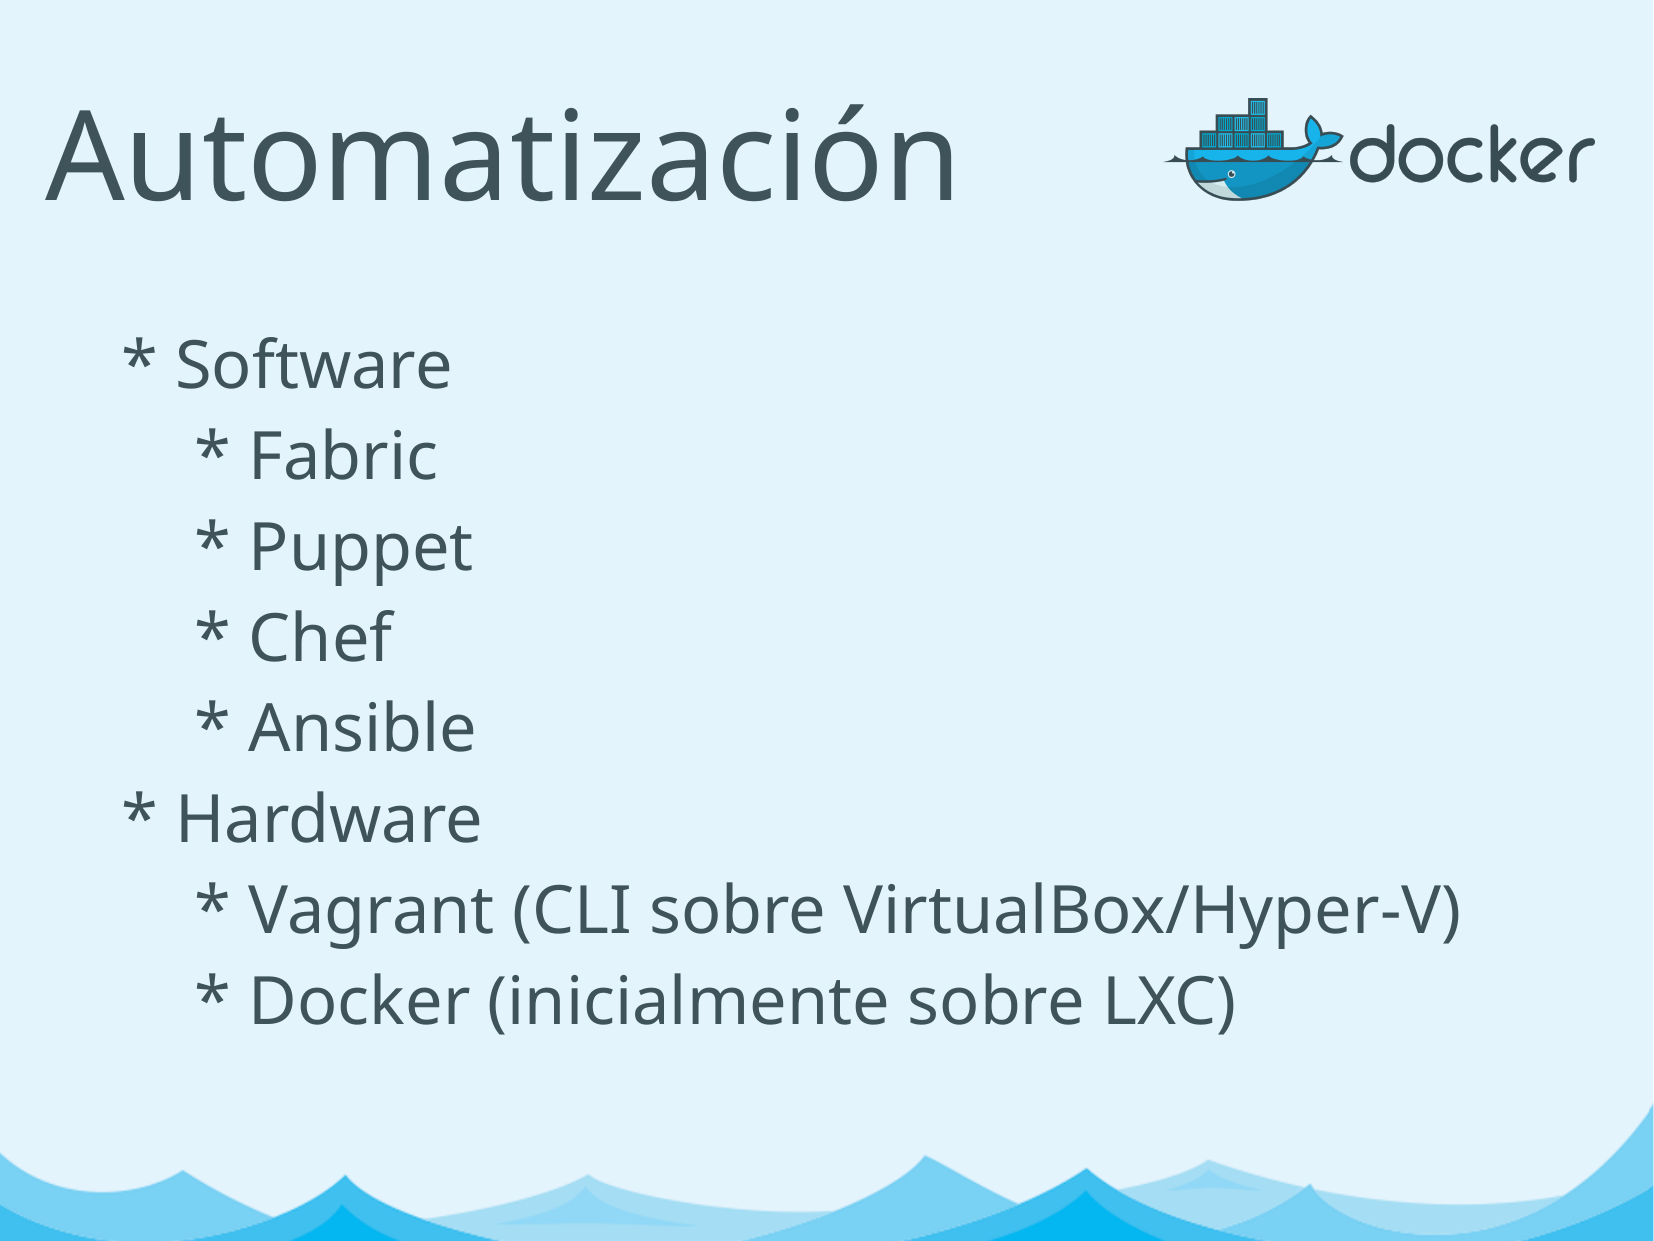

Automatización
* Software
	* Fabric
	* Puppet
	* Chef
	* Ansible
* Hardware
	* Vagrant (CLI sobre VirtualBox/Hyper-V)
	* Docker (inicialmente sobre LXC)